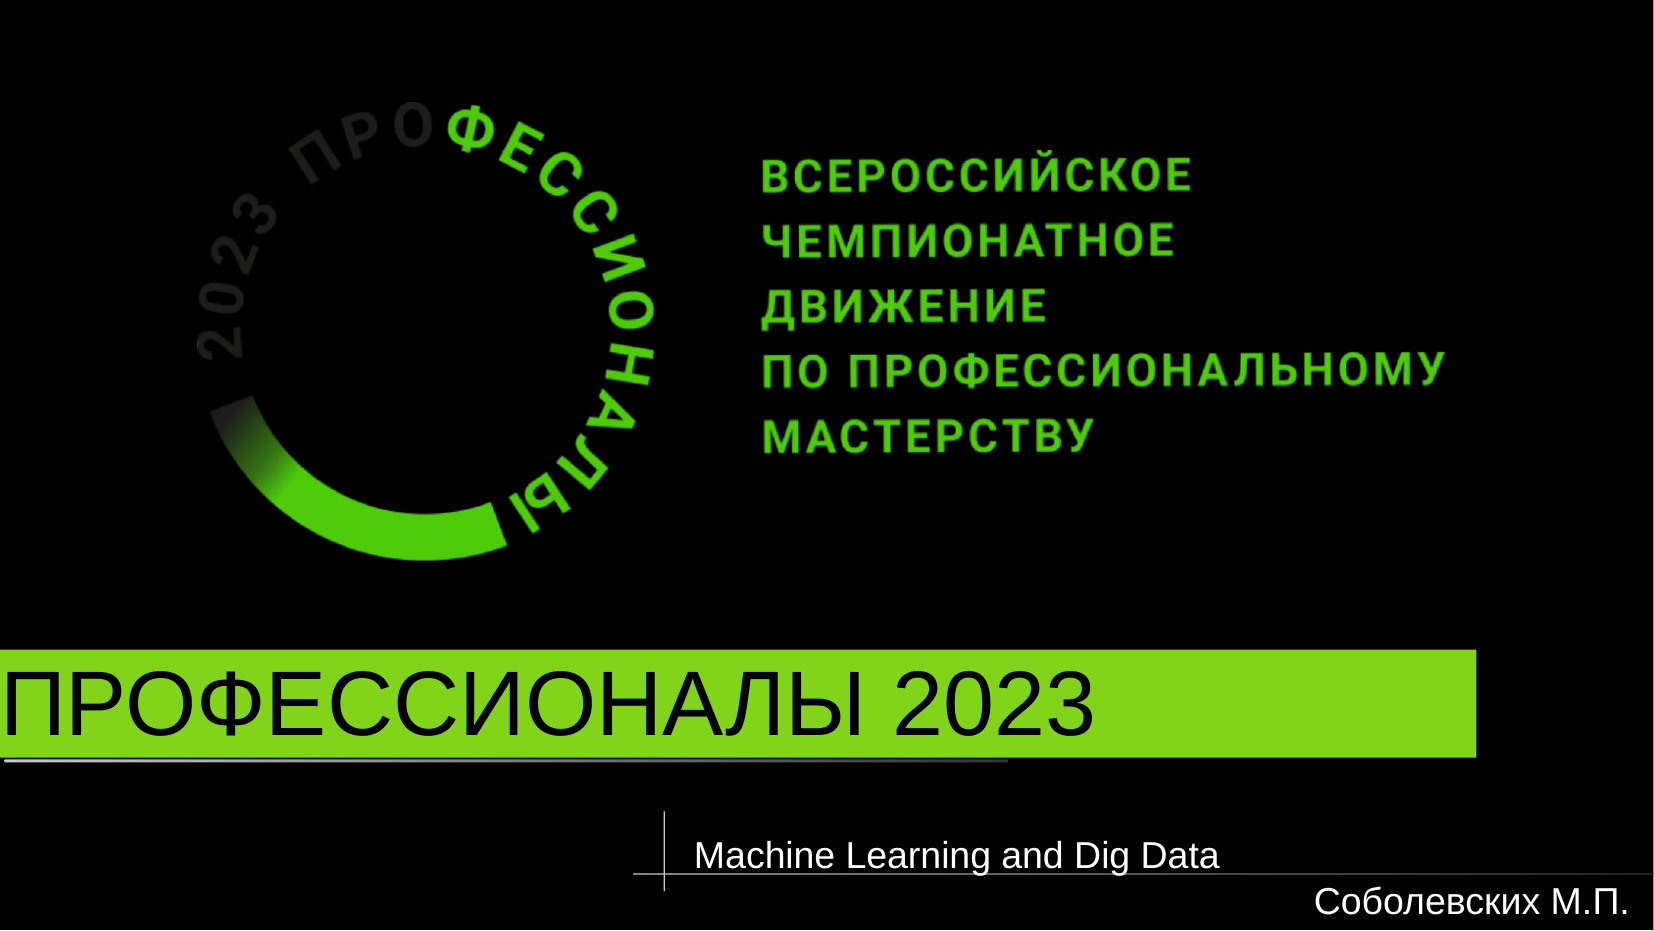

# ПРОФЕССИОНАЛЫ 2023
Machine Learning and Dig Data
Соболевских М.П.